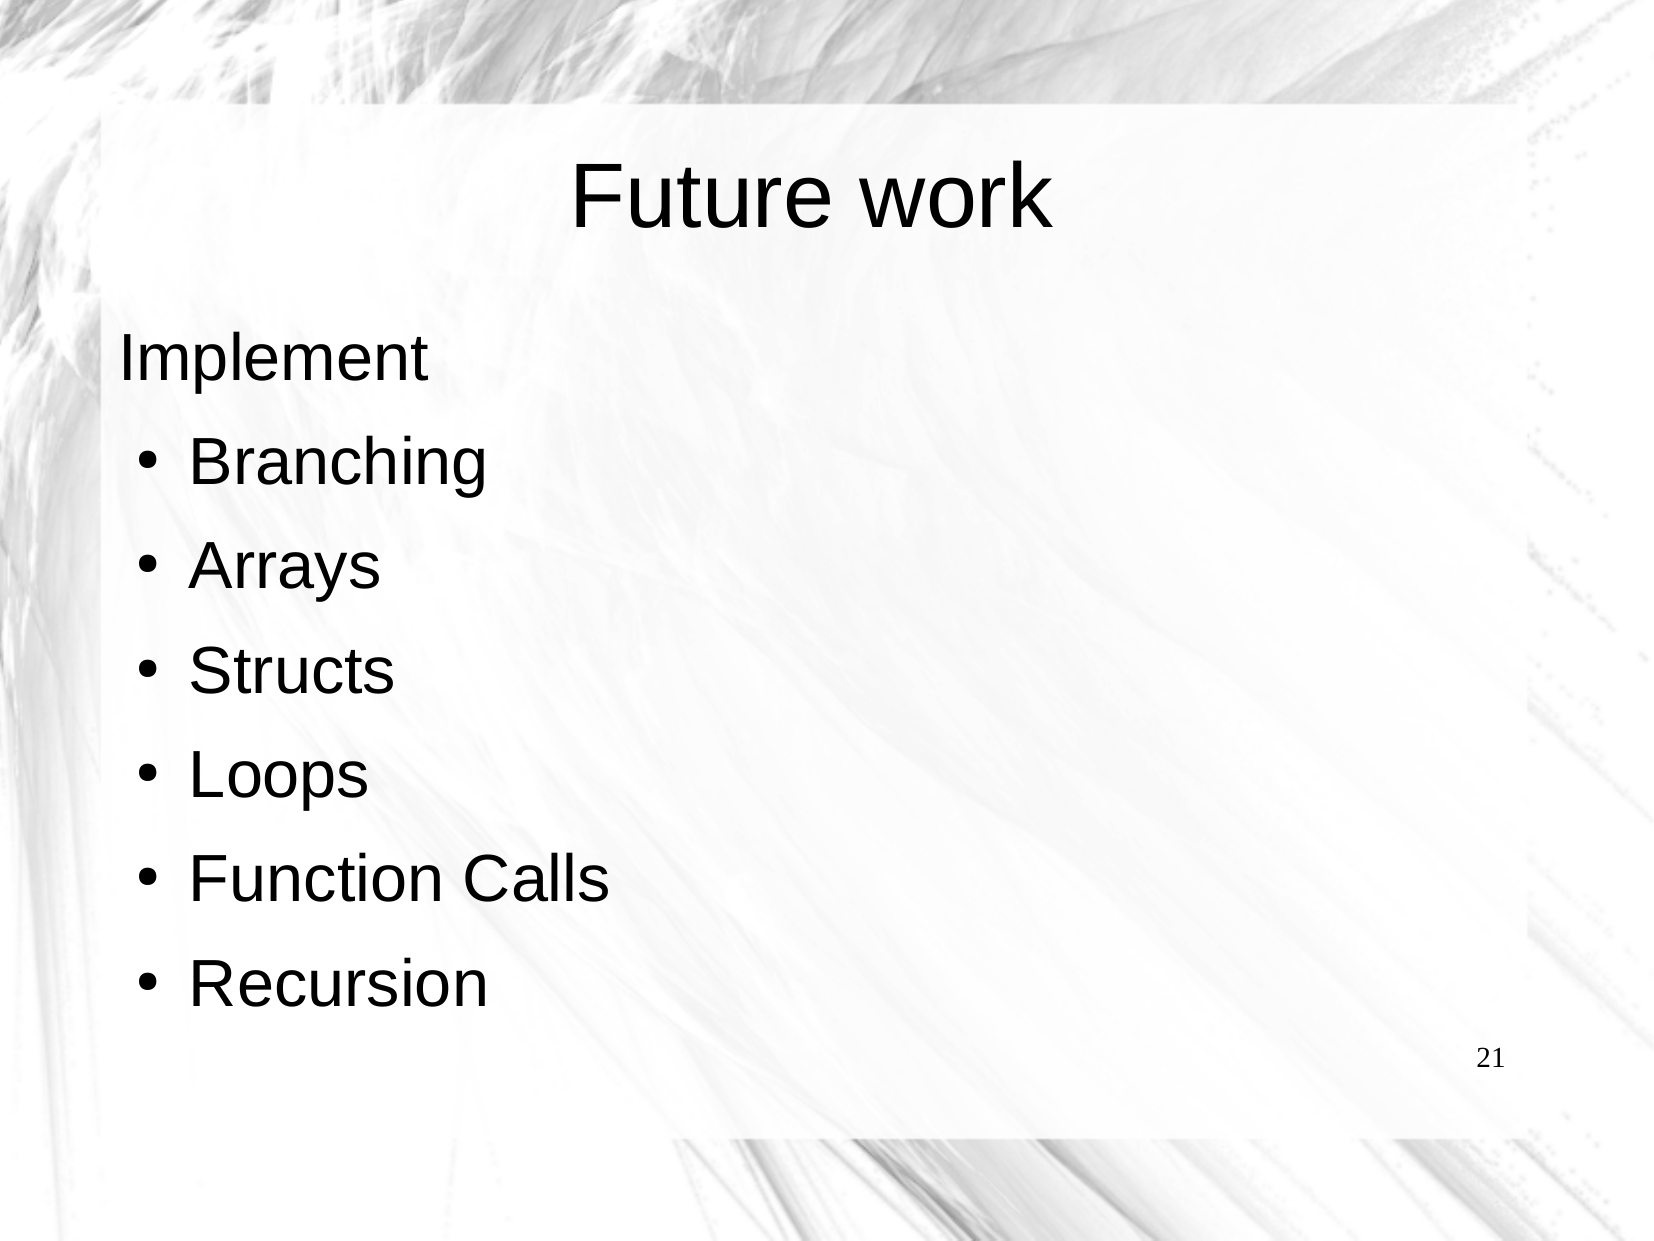

# Future work
Implement
Branching
Arrays
Structs
Loops
Function Calls
Recursion
21